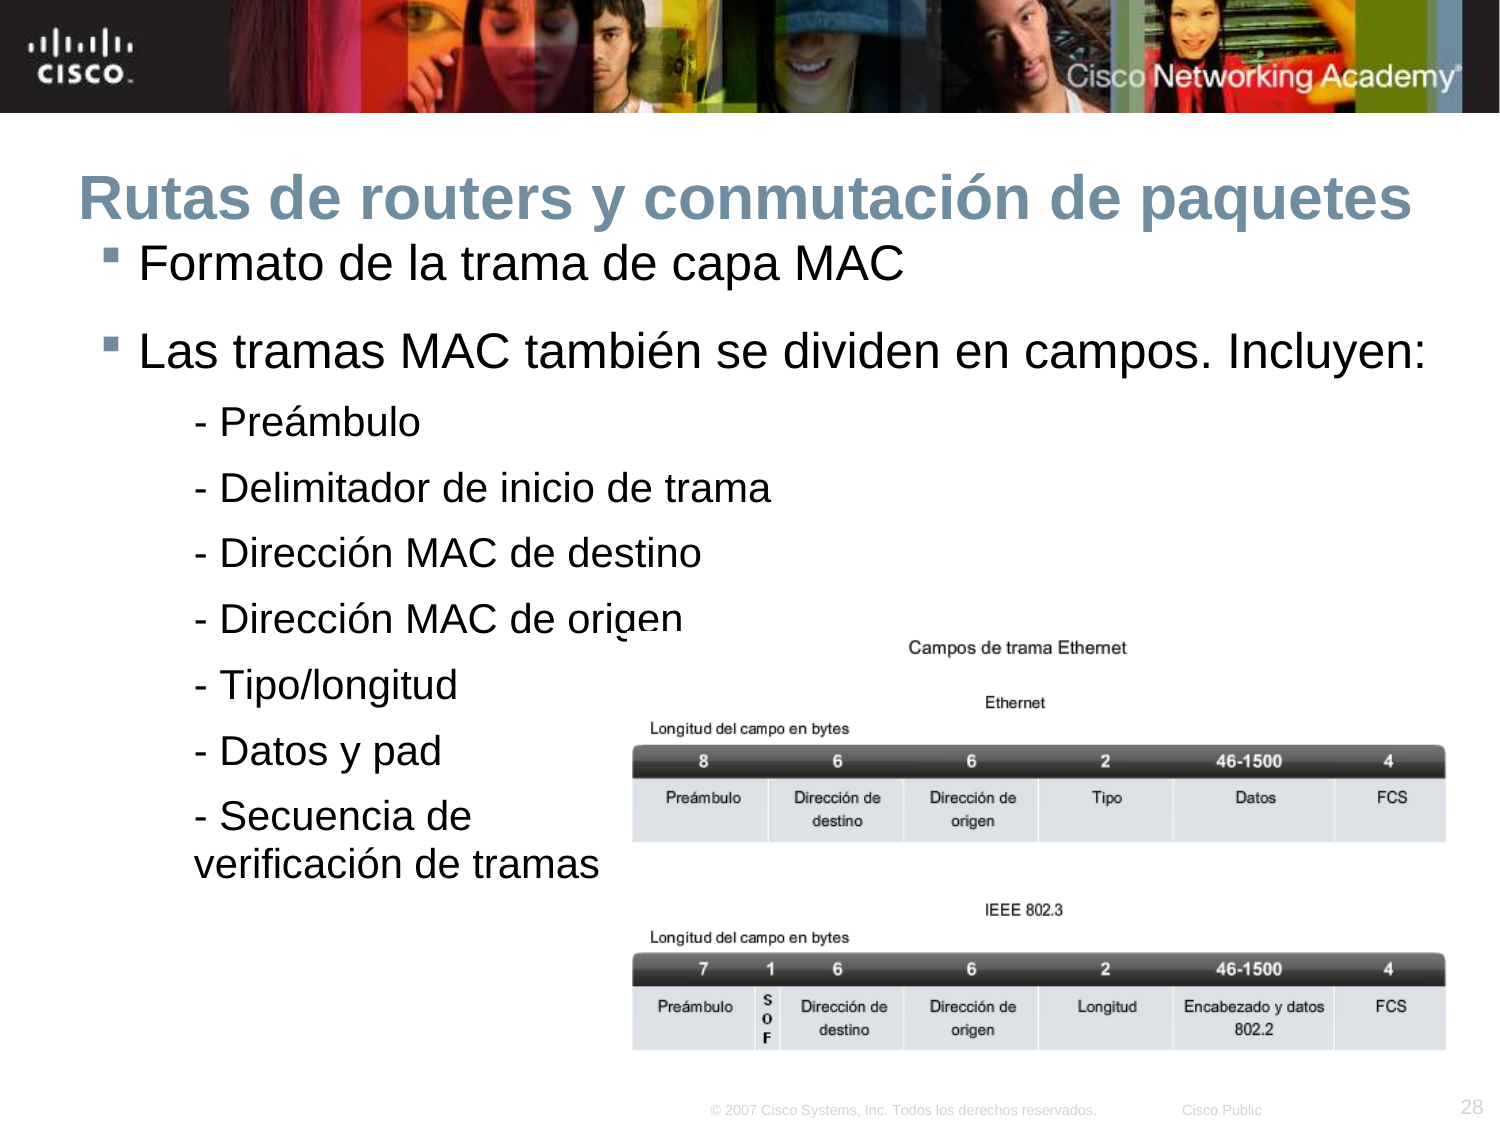

# Rutas de routers y conmutación de paquetes
Formato de la trama de capa MAC
Las tramas MAC también se dividen en campos. Incluyen:
- Preámbulo
- Delimitador de inicio de trama
- Dirección MAC de destino
- Dirección MAC de origen
- Tipo/longitud
- Datos y pad
- Secuencia de
verificación de tramas